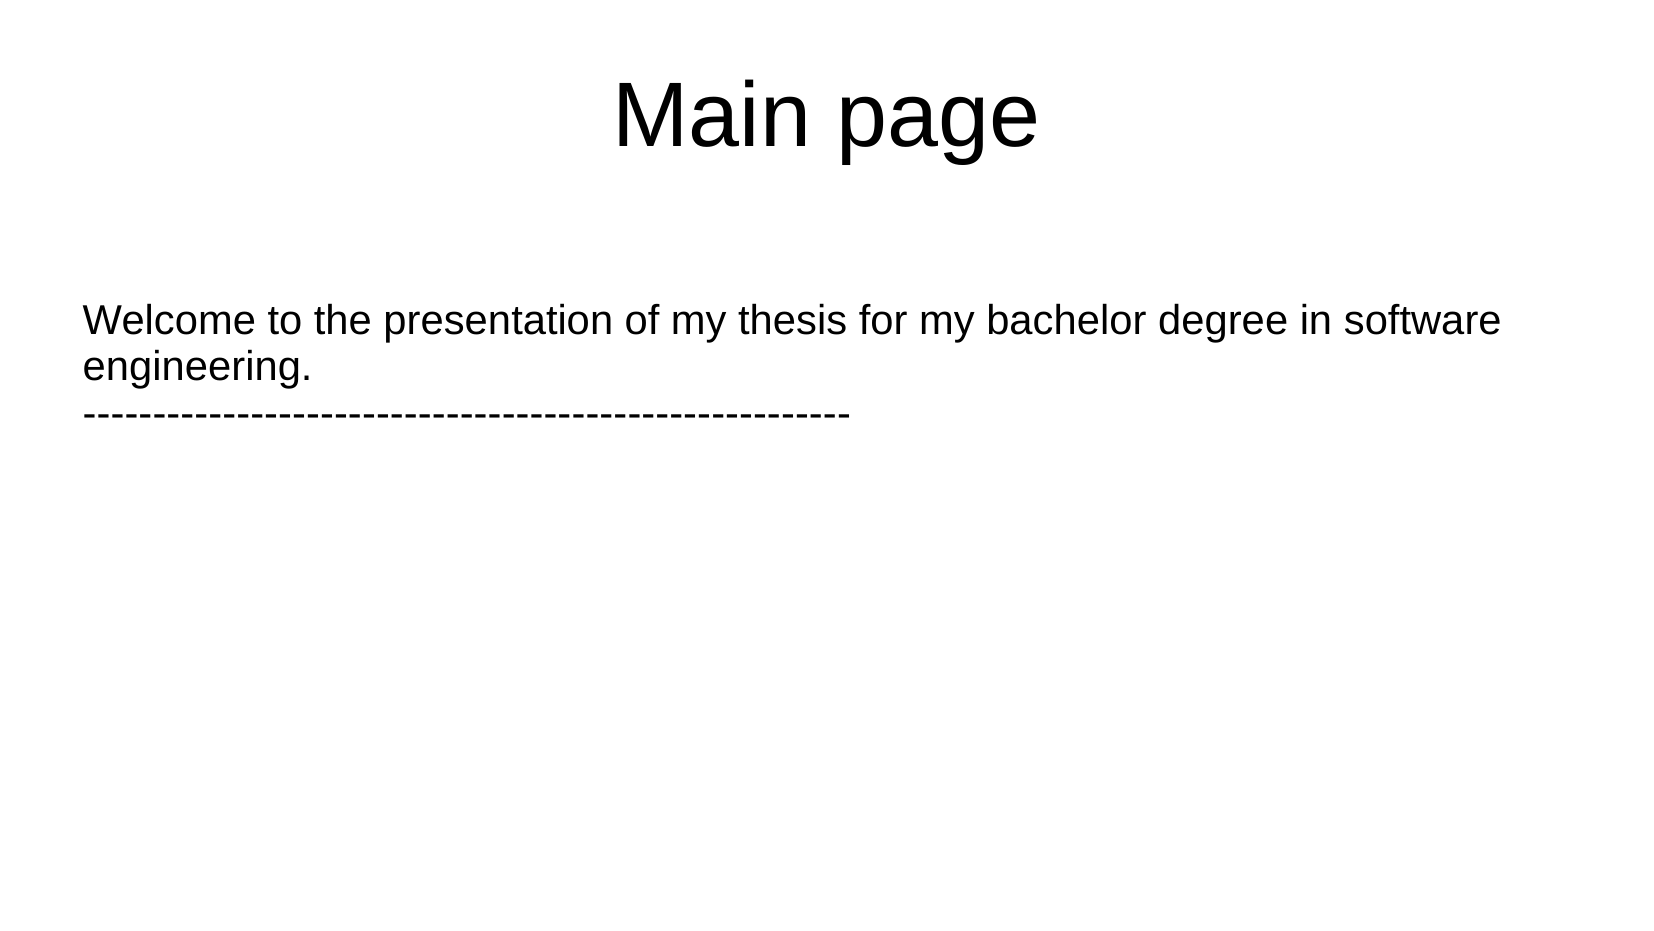

# Main page
Welcome to the presentation of my thesis for my bachelor degree in software engineering.
-------------------------------------------------------